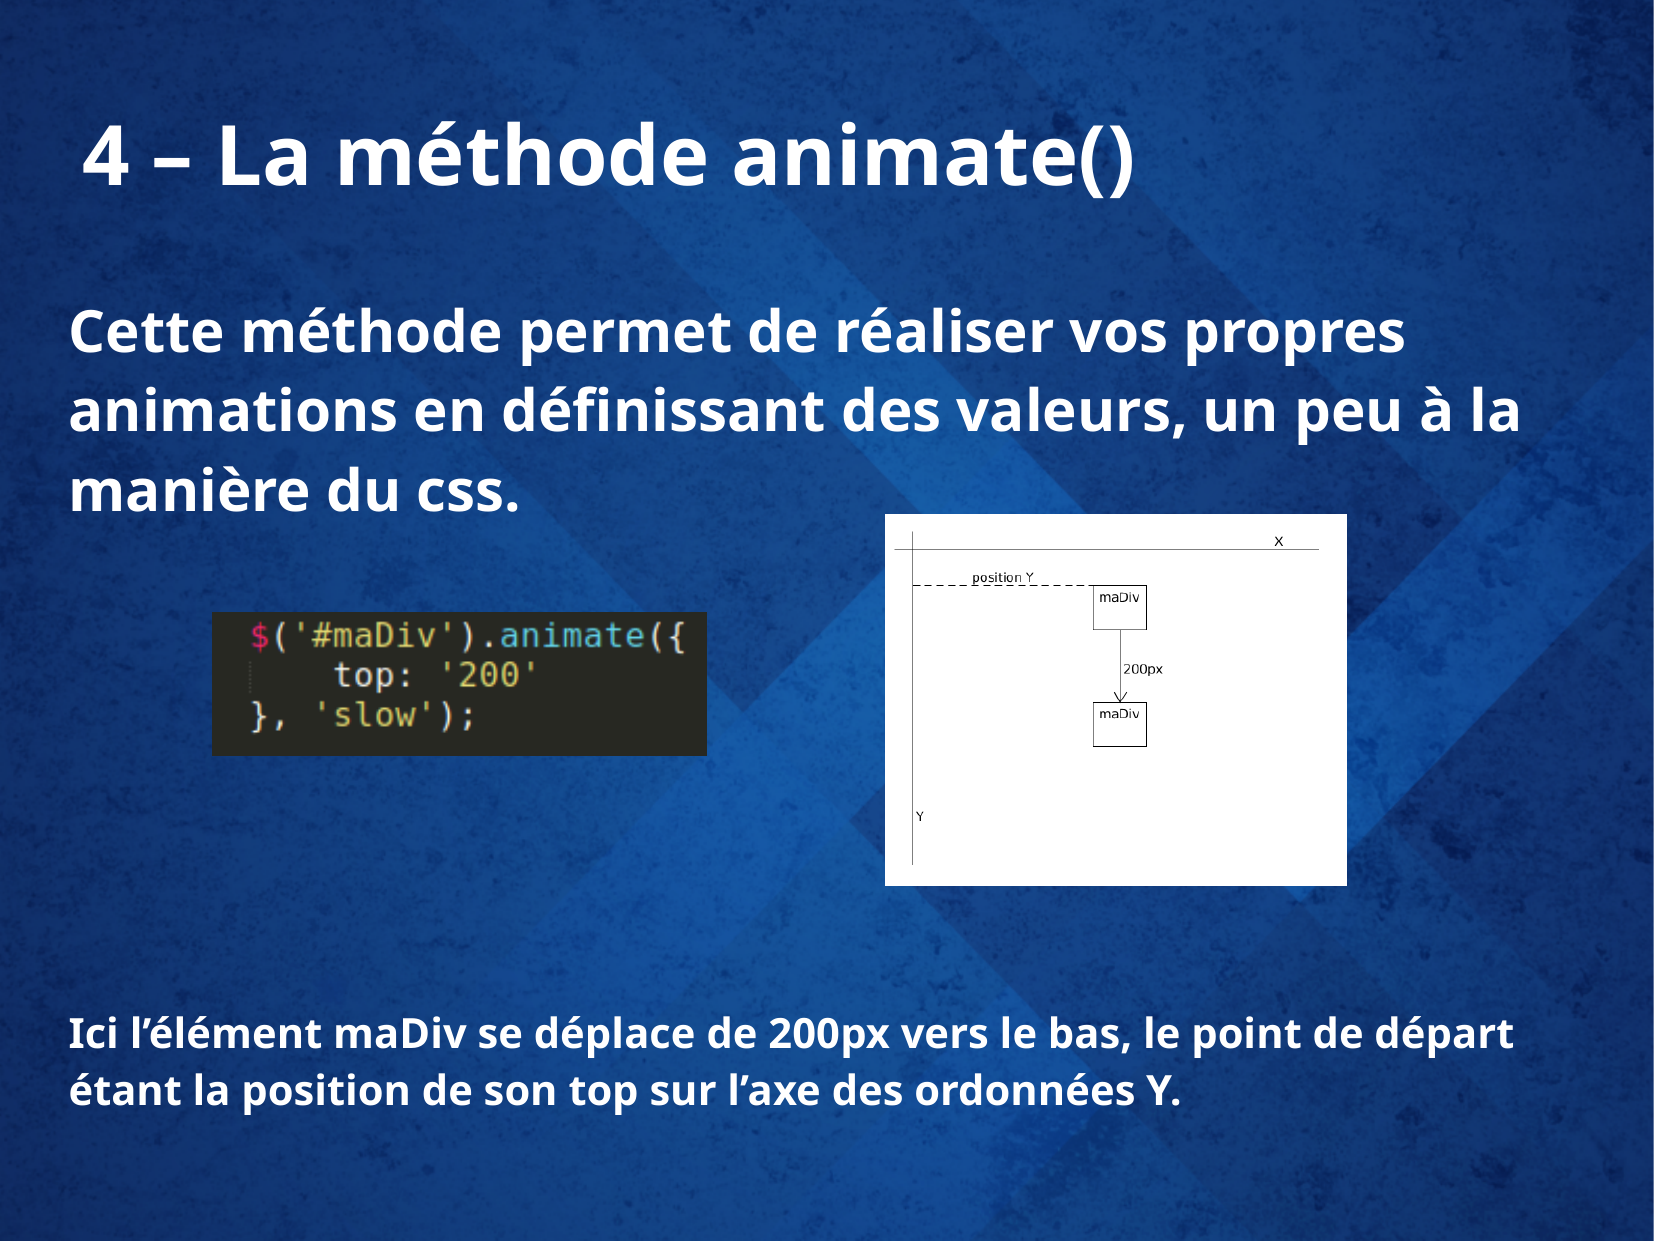

# 4 – La méthode animate()
Cette méthode permet de réaliser vos propres animations en définissant des valeurs, un peu à la manière du css.
Ici l’élément maDiv se déplace de 200px vers le bas, le point de départ étant la position de son top sur l’axe des ordonnées Y.